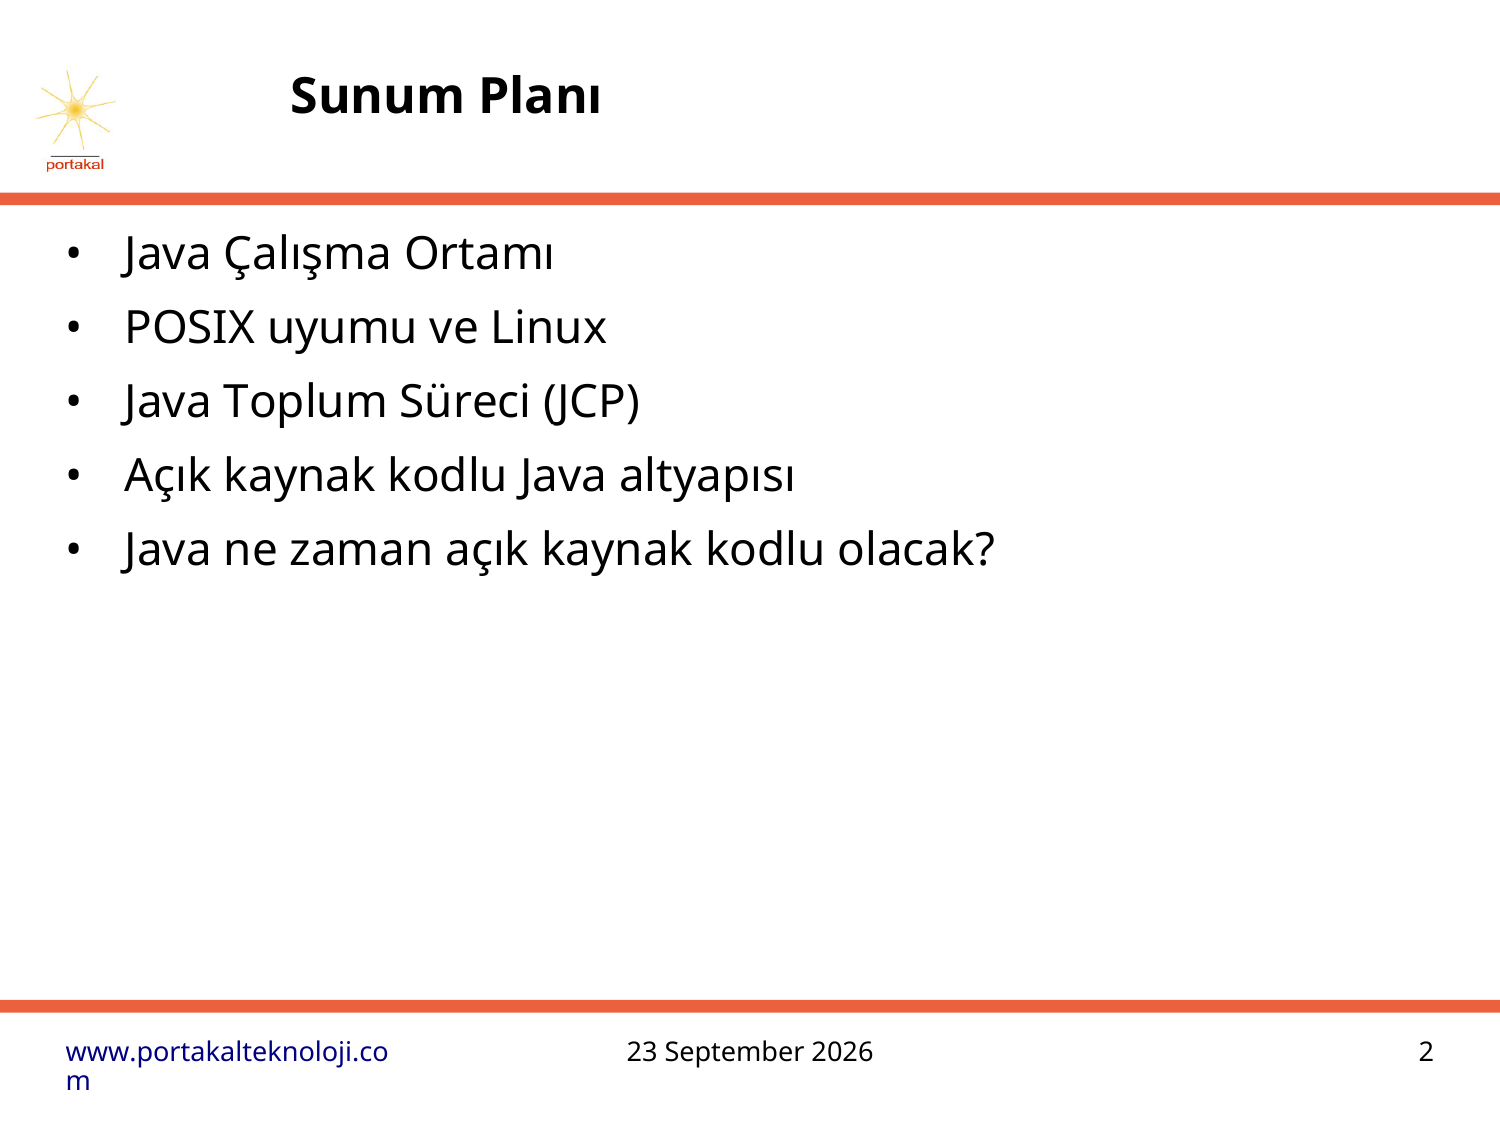

# Sunum Planı
Java Çalışma Ortamı
POSIX uyumu ve Linux
Java Toplum Süreci (JCP)
Açık kaynak kodlu Java altyapısı
Java ne zaman açık kaynak kodlu olacak?